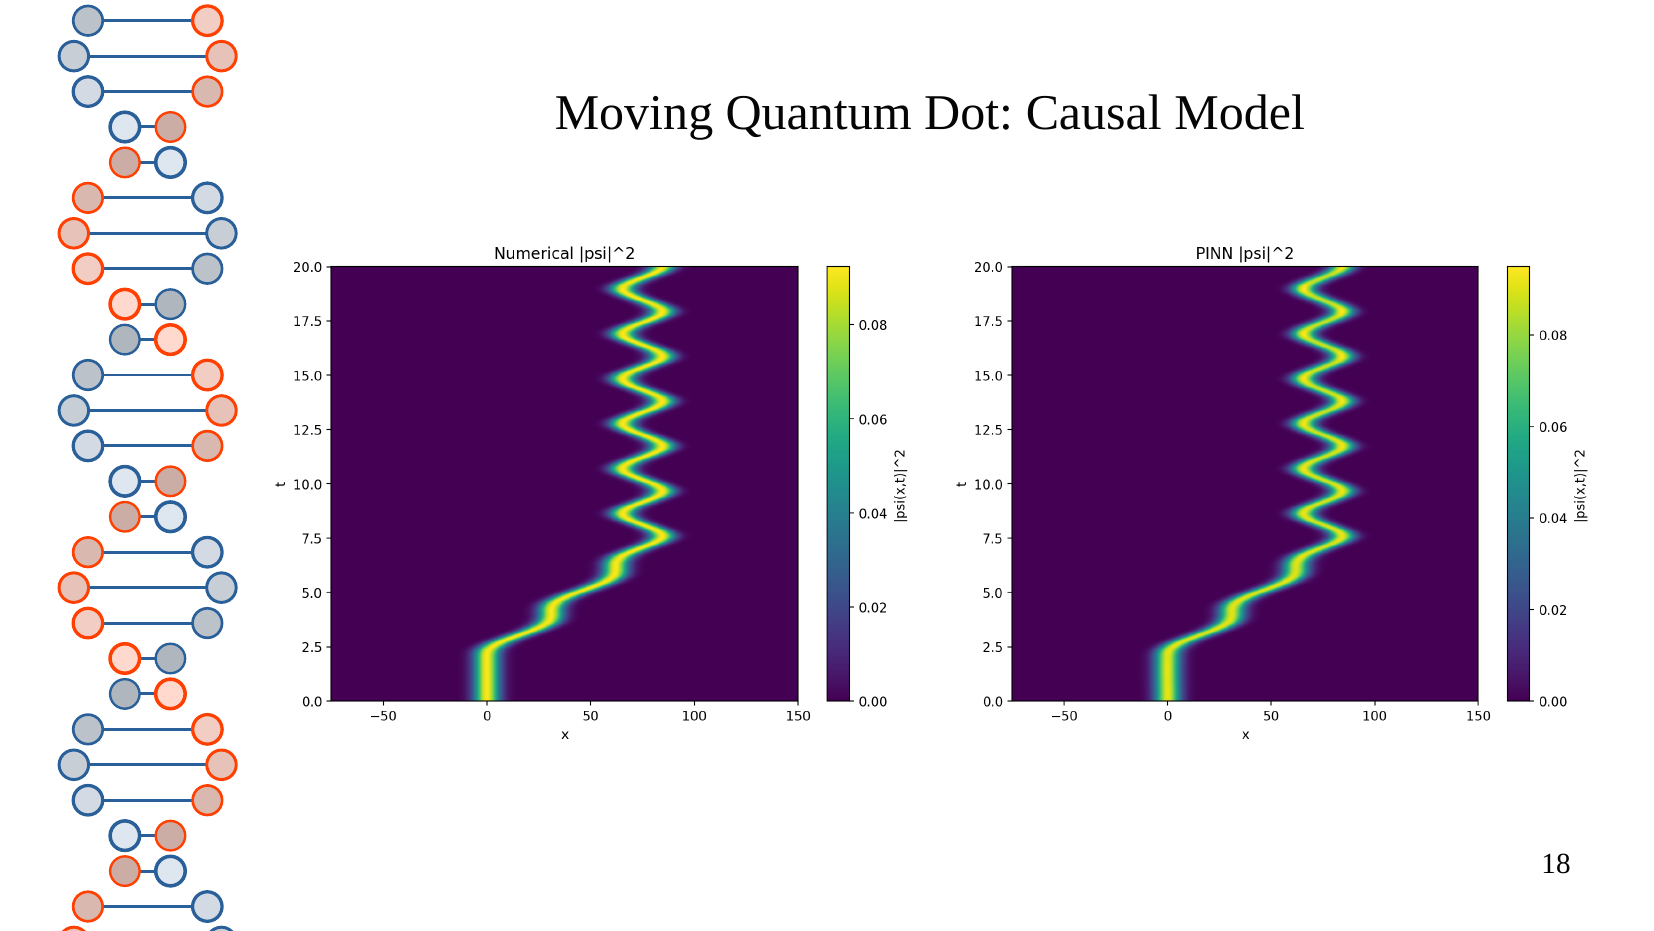

# Moving Quantum Dot: Causal Model
18